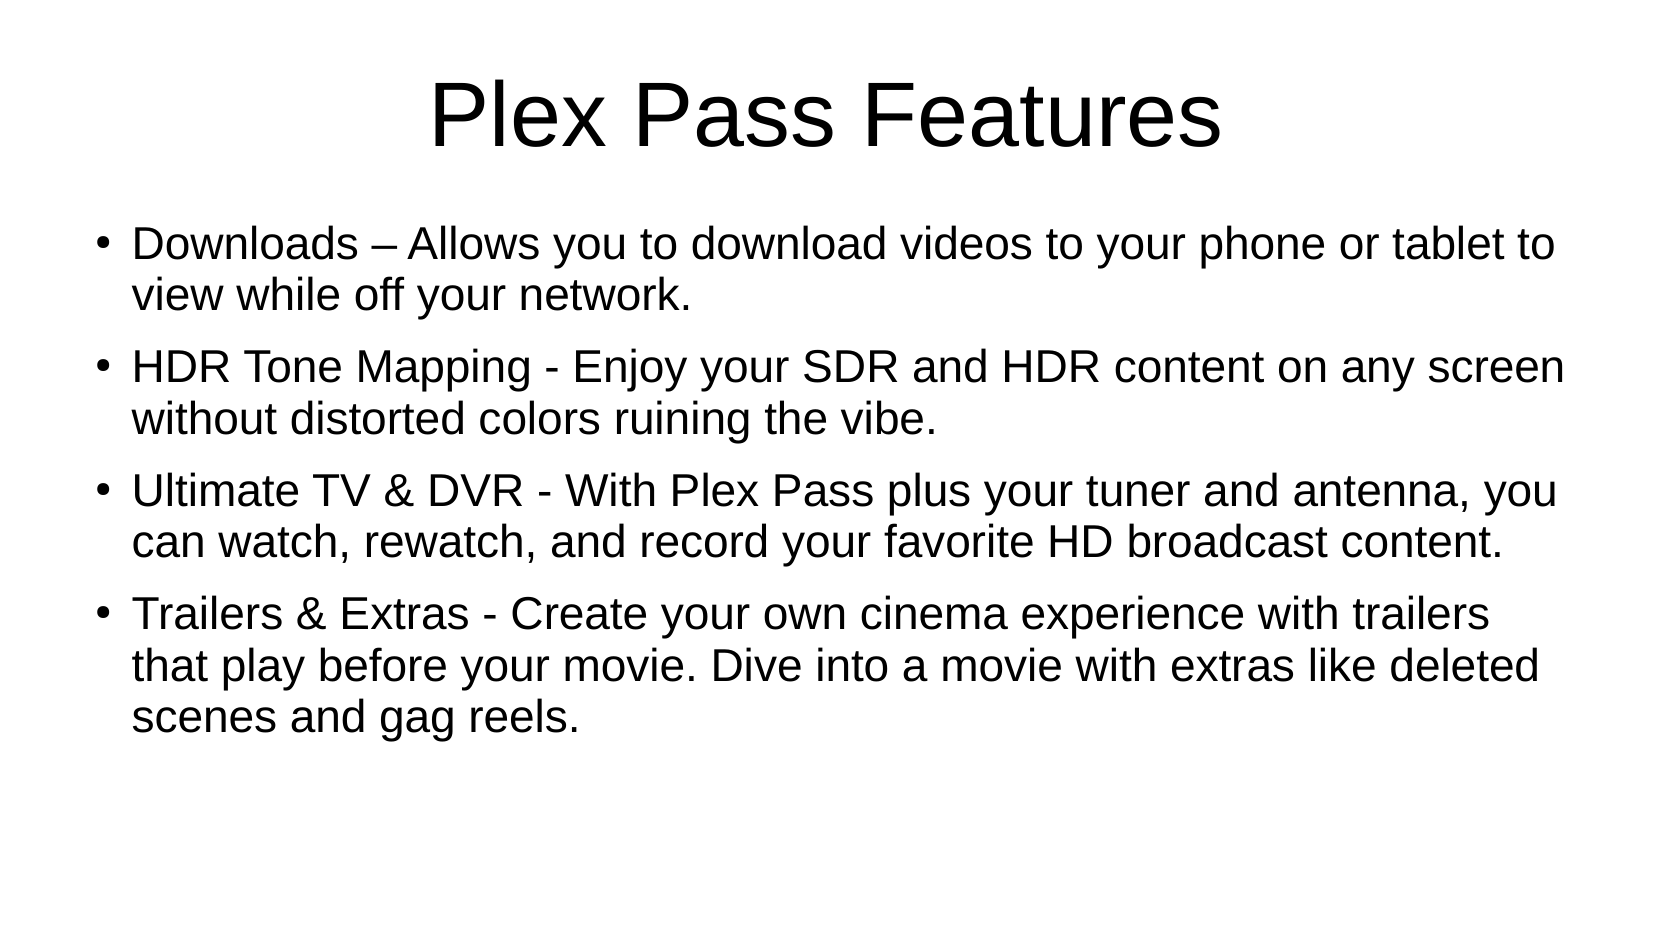

# Plex Pass Features
Downloads – Allows you to download videos to your phone or tablet to view while off your network.
HDR Tone Mapping - Enjoy your SDR and HDR content on any screen without distorted colors ruining the vibe.
Ultimate TV & DVR - With Plex Pass plus your tuner and antenna, you can watch, rewatch, and record your favorite HD broadcast content.
Trailers & Extras - Create your own cinema experience with trailers that play before your movie. Dive into a movie with extras like deleted scenes and gag reels.